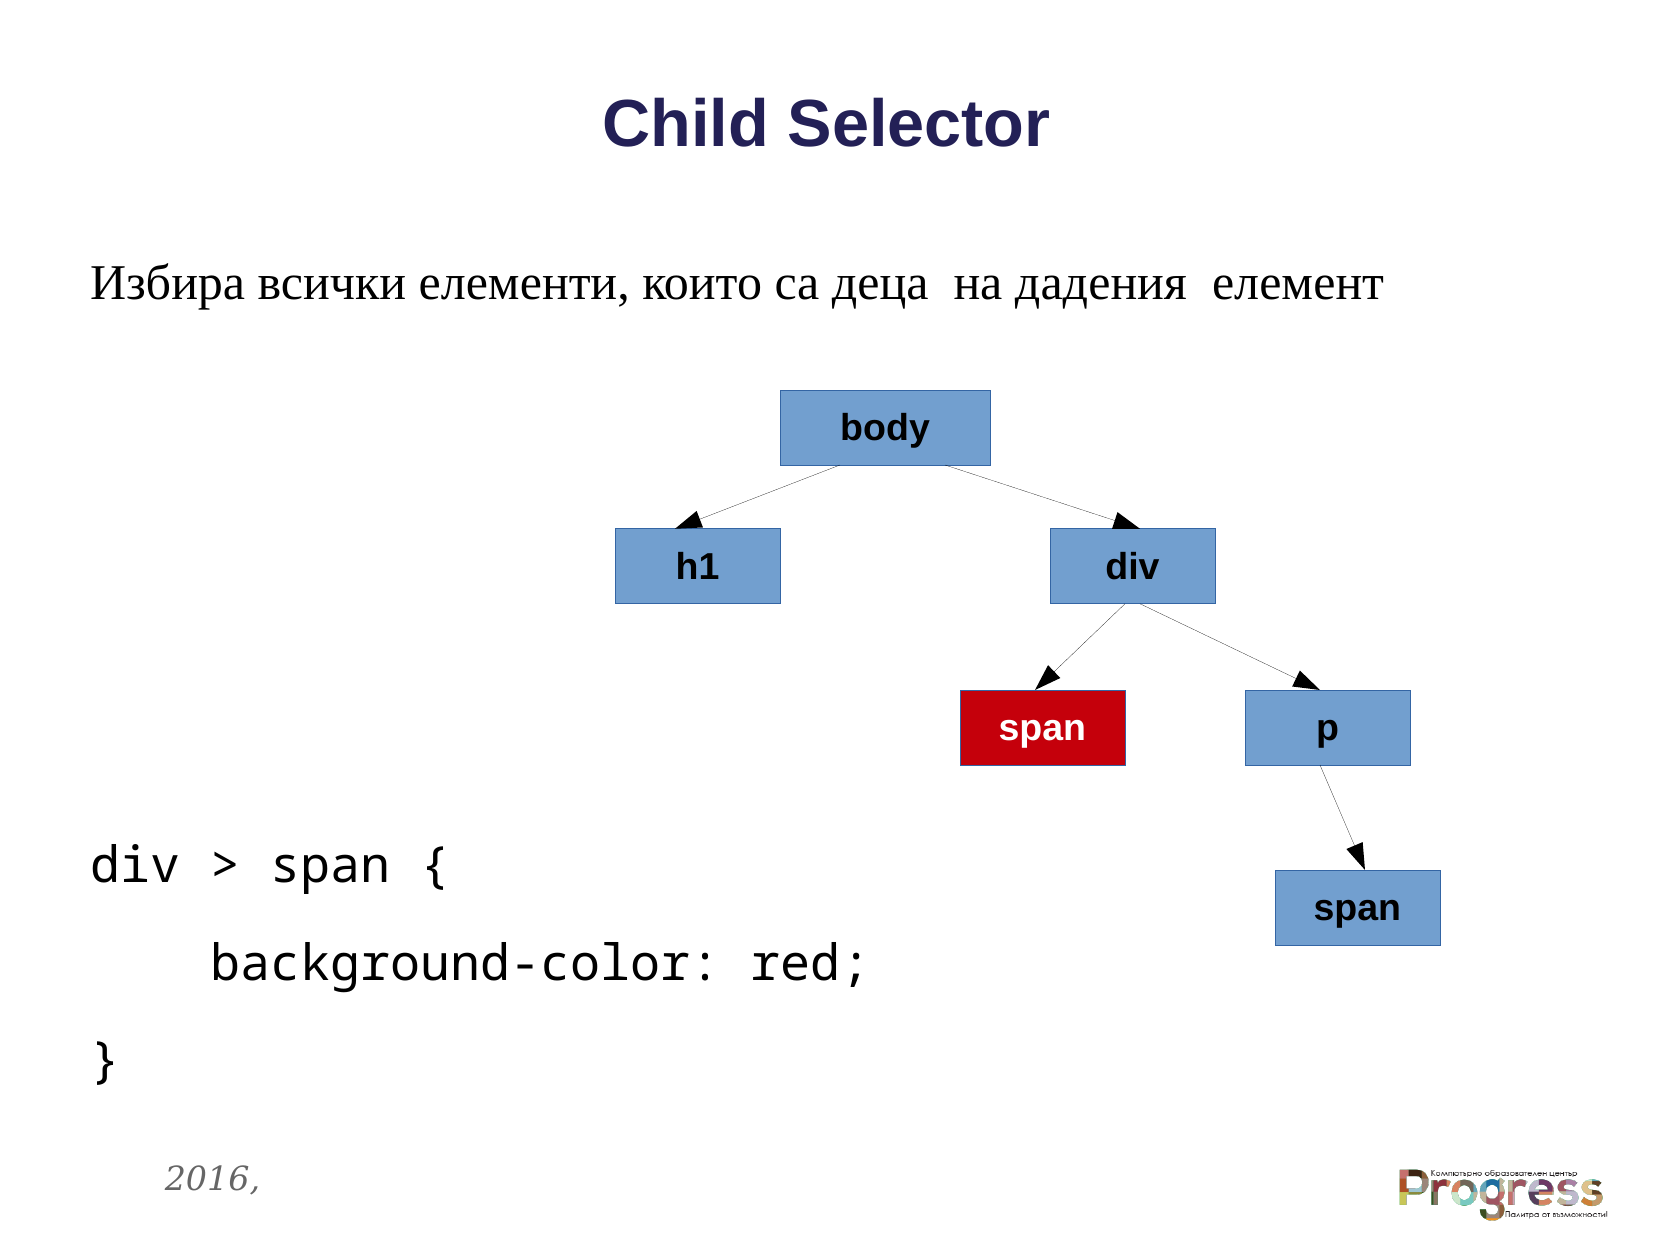

# Child Selector
Избира всички елементи, които са деца на дадения елемент
div > span {
 background-color: red;
}
body
h1
div
span
p
span
2016,